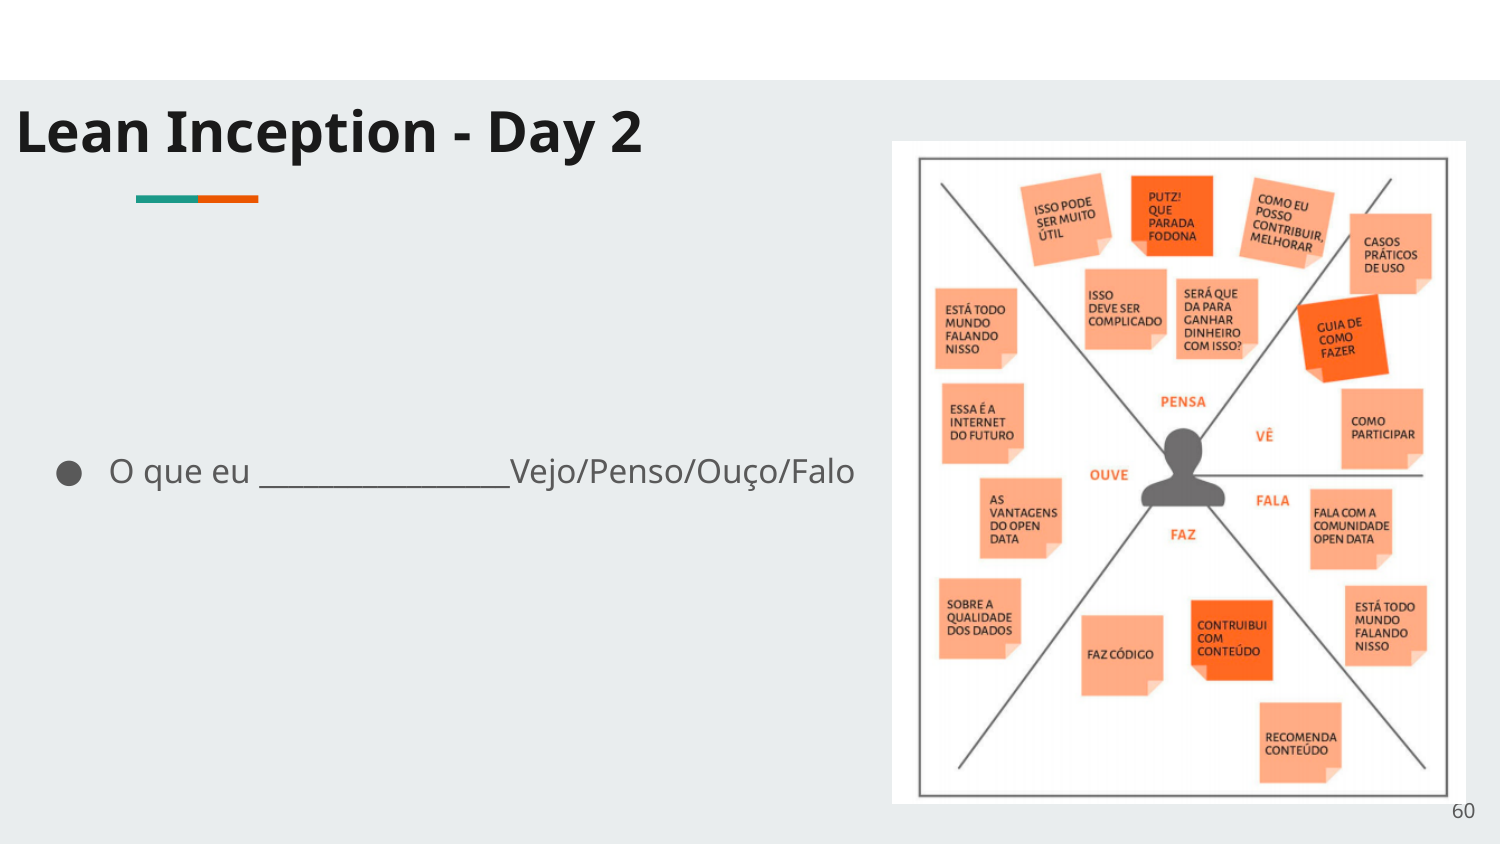

Lean Inception - Day 2
# O que eu _________________Vejo/Penso/Ouço/Falo